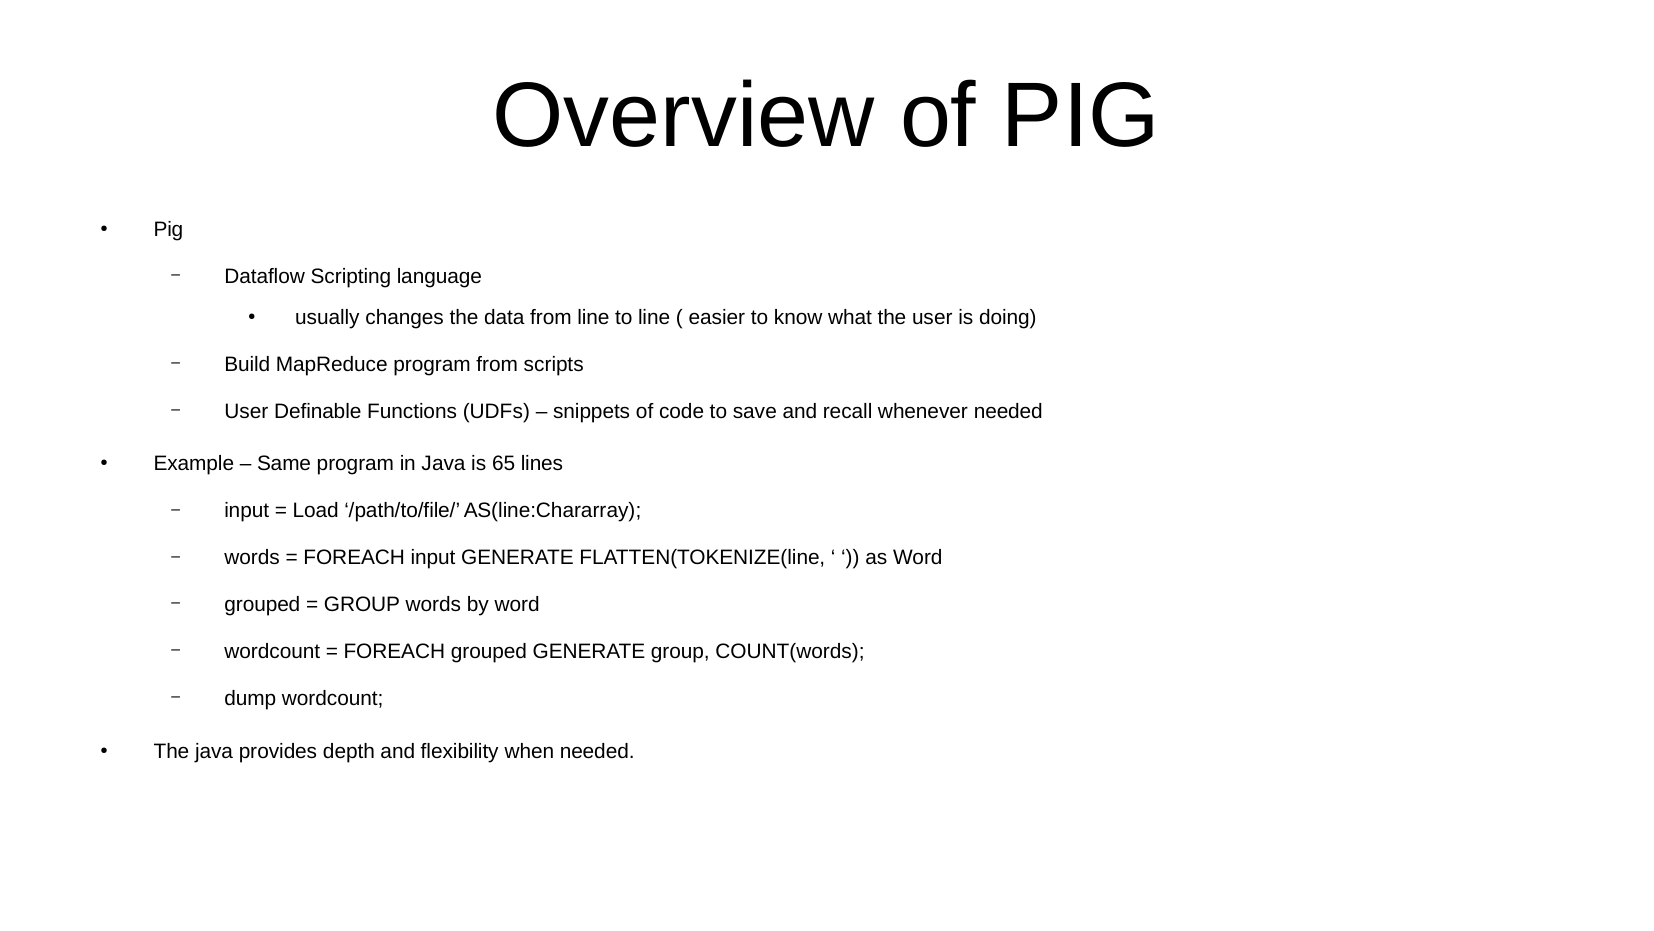

# Overview of PIG
Pig
Dataflow Scripting language
usually changes the data from line to line ( easier to know what the user is doing)
Build MapReduce program from scripts
User Definable Functions (UDFs) – snippets of code to save and recall whenever needed
Example – Same program in Java is 65 lines
input = Load ‘/path/to/file/’ AS(line:Chararray);
words = FOREACH input GENERATE FLATTEN(TOKENIZE(line, ‘ ‘)) as Word
grouped = GROUP words by word
wordcount = FOREACH grouped GENERATE group, COUNT(words);
dump wordcount;
The java provides depth and flexibility when needed.